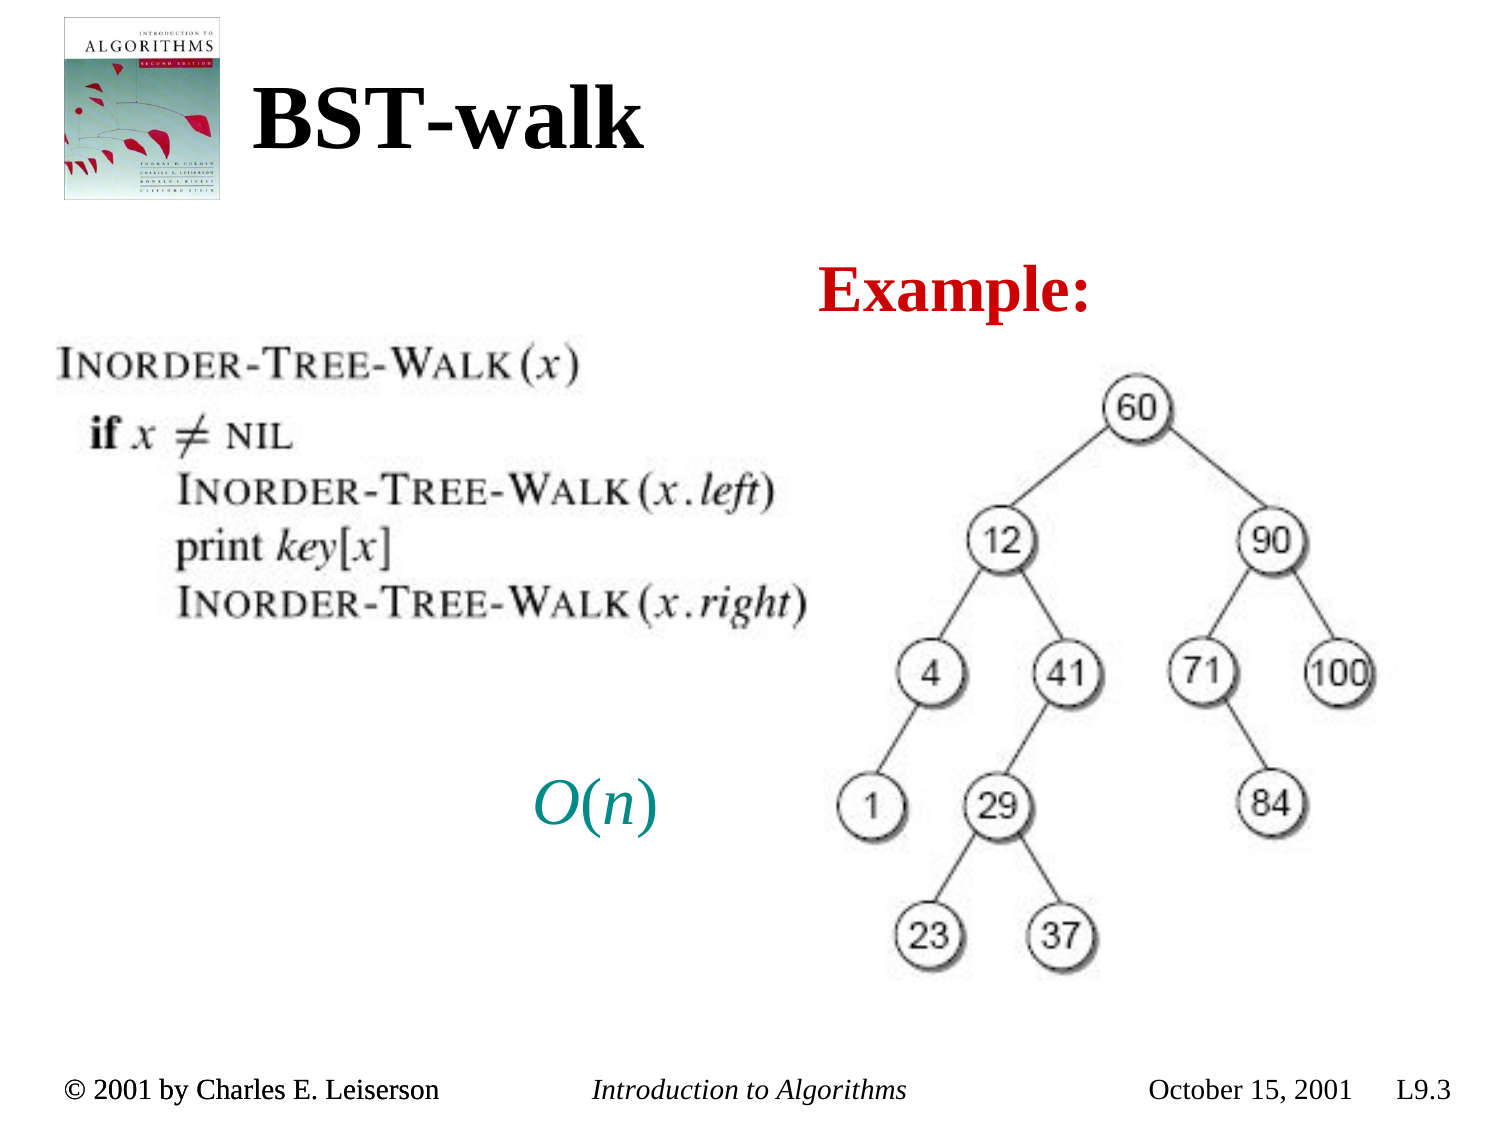

BST-walk
Example:
O(n)
Introduction to Algorithms
October 15, 2001 L9.